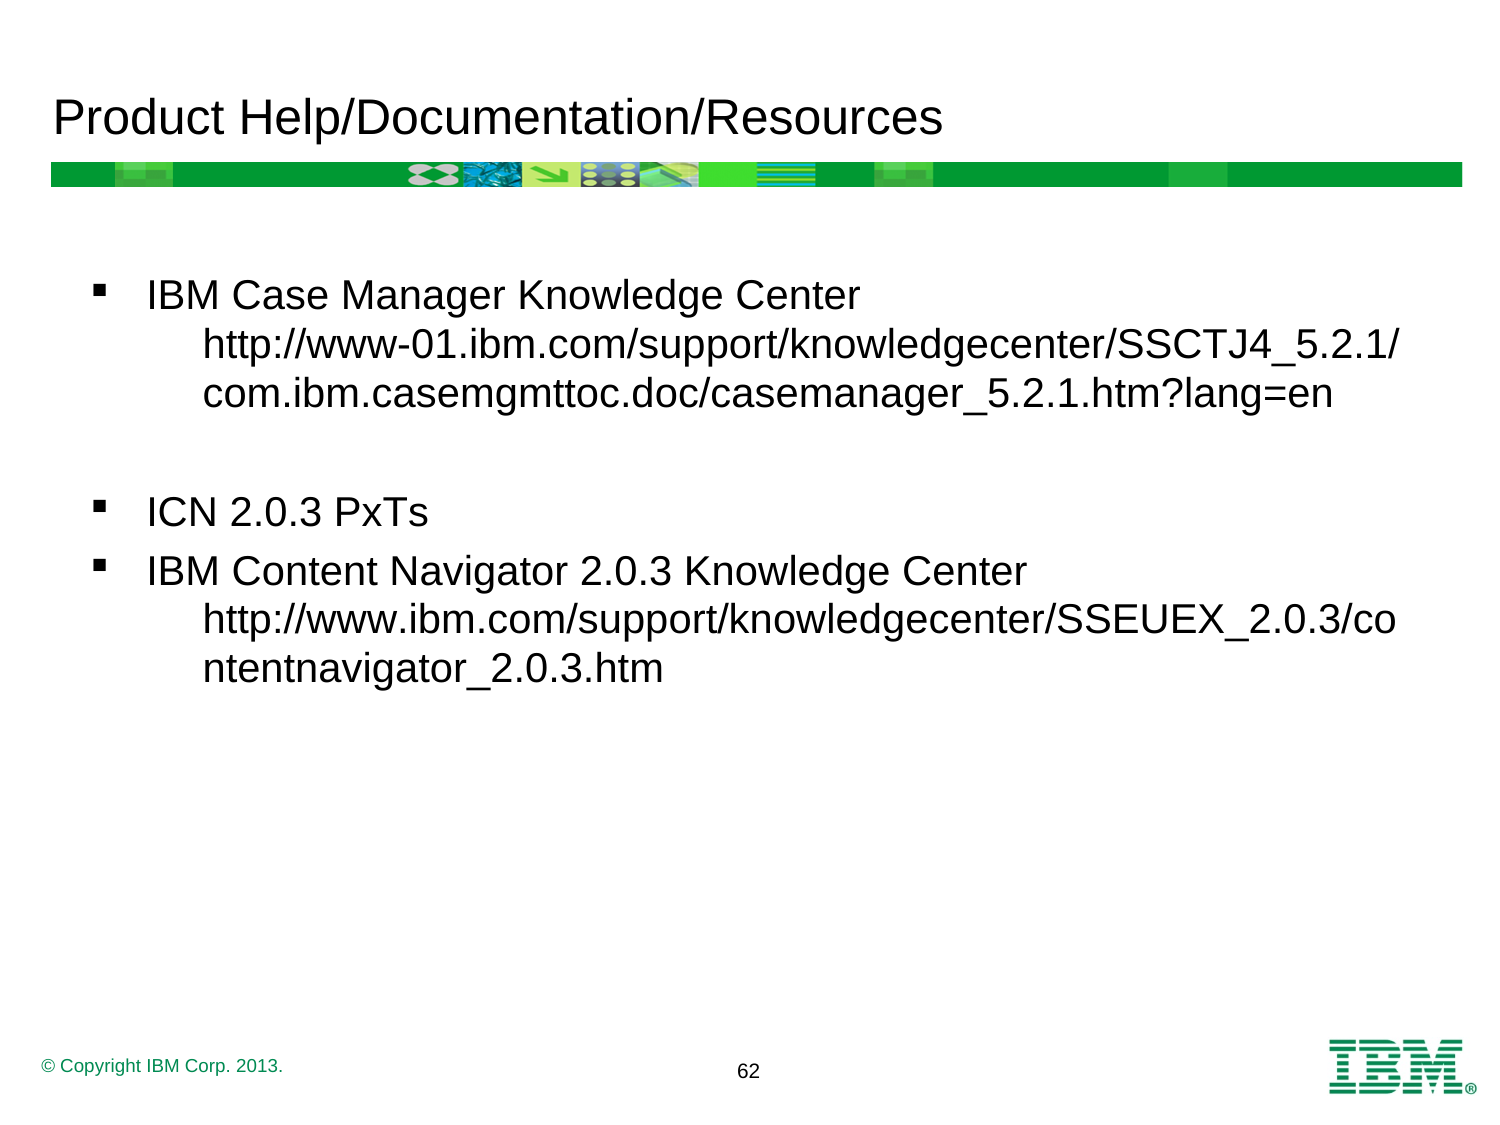

# Product Help/Documentation/Resources
IBM Case Manager Knowledge Center
http://www-01.ibm.com/support/knowledgecenter/SSCTJ4_5.2.1/com.ibm.casemgmttoc.doc/casemanager_5.2.1.htm?lang=en
ICN 2.0.3 PxTs
IBM Content Navigator 2.0.3 Knowledge Center	http://www.ibm.com/support/knowledgecenter/SSEUEX_2.0.3/contentnavigator_2.0.3.htm
62